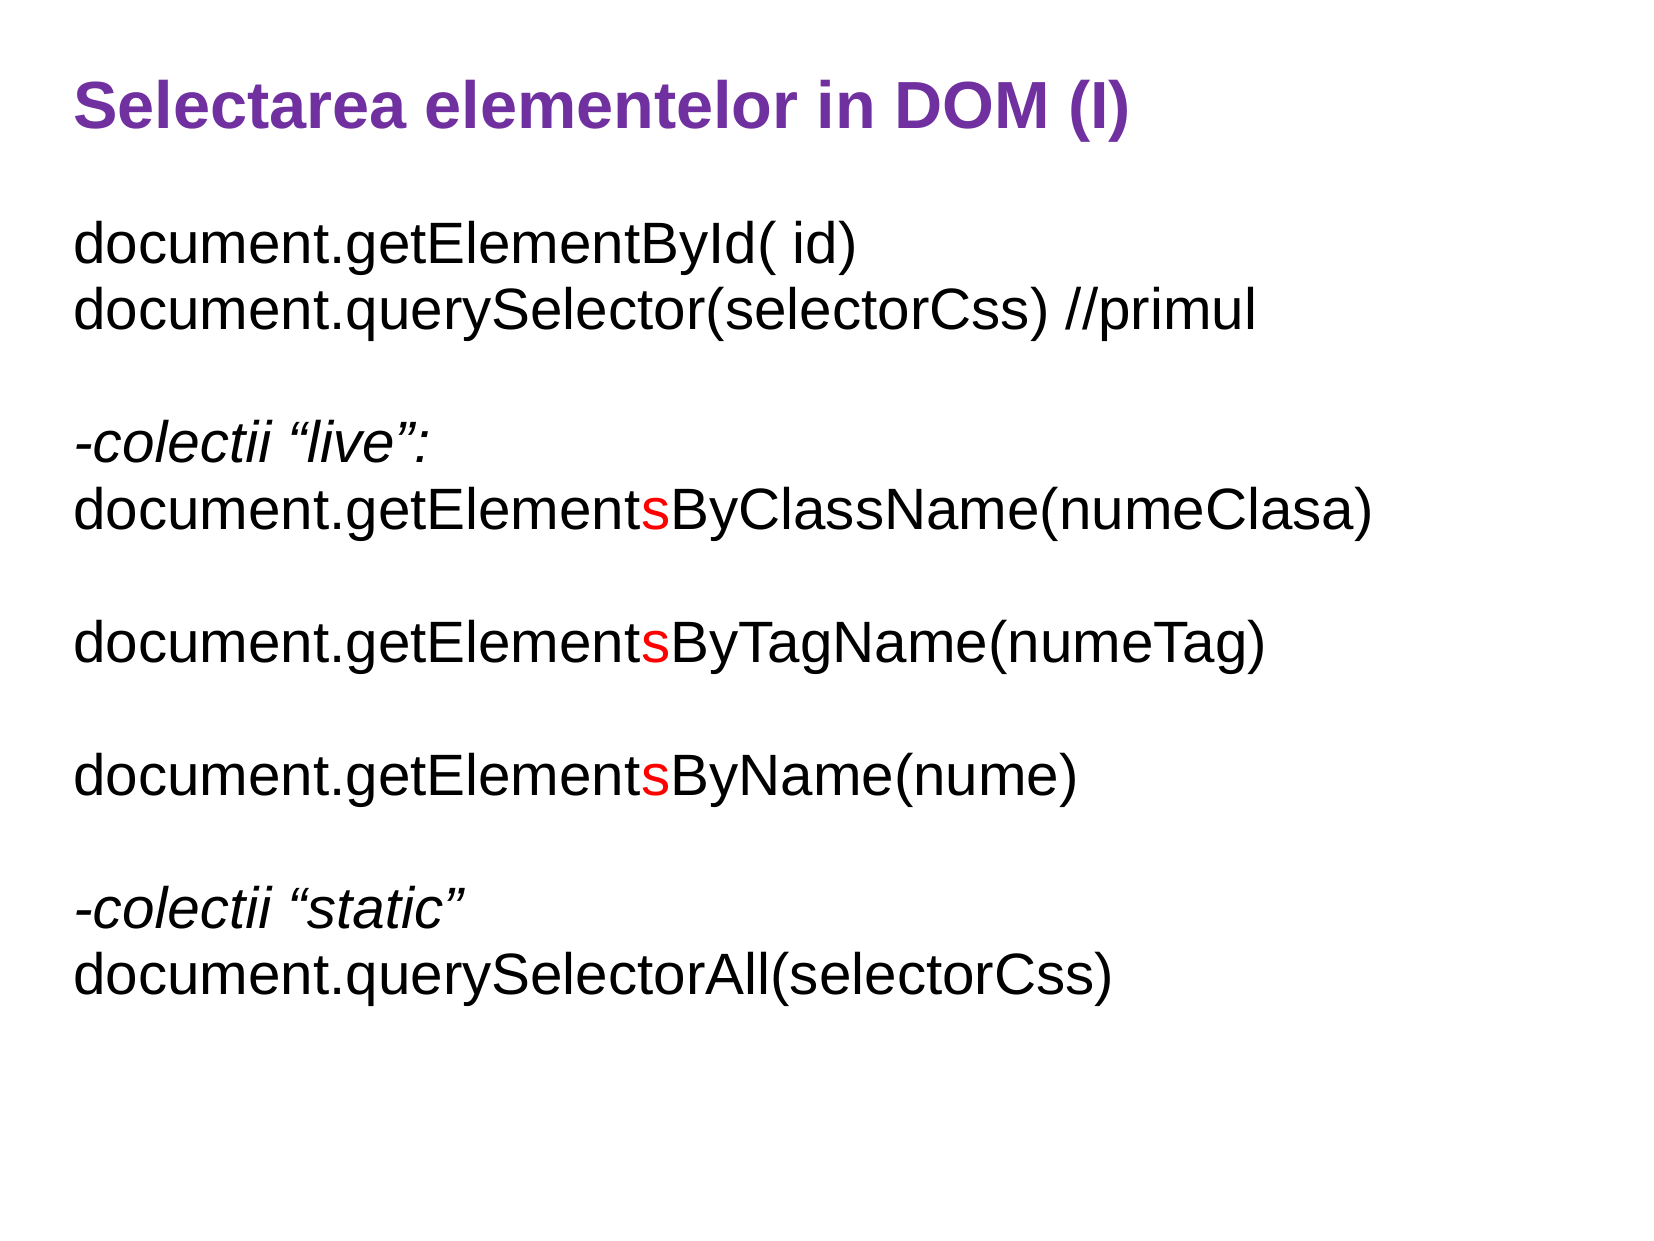

Selectarea elementelor in DOM (I)
document.getElementById( id)
document.querySelector(selectorCss) //primul
-colectii “live”:
document.getElementsByClassName(numeClasa)
document.getElementsByTagName(numeTag)
document.getElementsByName(nume)
-colectii “static”
document.querySelectorAll(selectorCss)